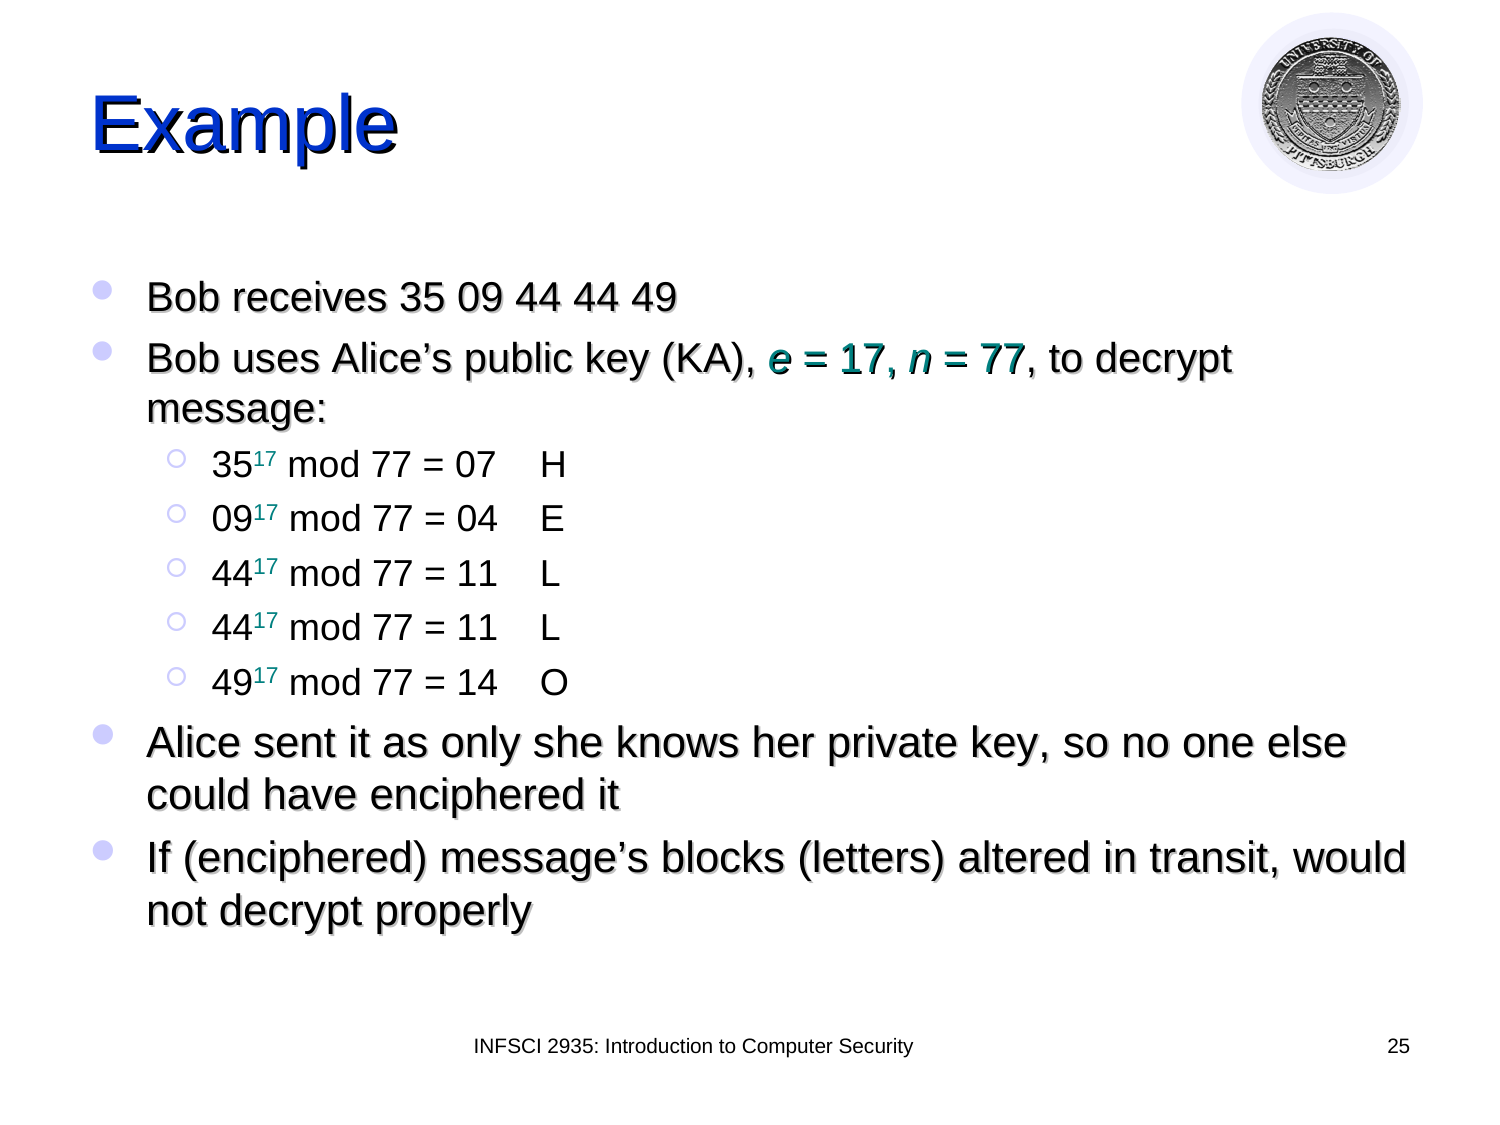

# Example
Bob receives 35 09 44 44 49
Bob uses Alice’s public key (KA), e = 17, n = 77, to decrypt message:
3517 mod 77 = 07	H
0917 mod 77 = 04	E
4417 mod 77 = 11	L
4417 mod 77 = 11	L
4917 mod 77 = 14	O
Alice sent it as only she knows her private key, so no one else could have enciphered it
If (enciphered) message’s blocks (letters) altered in transit, would not decrypt properly
25